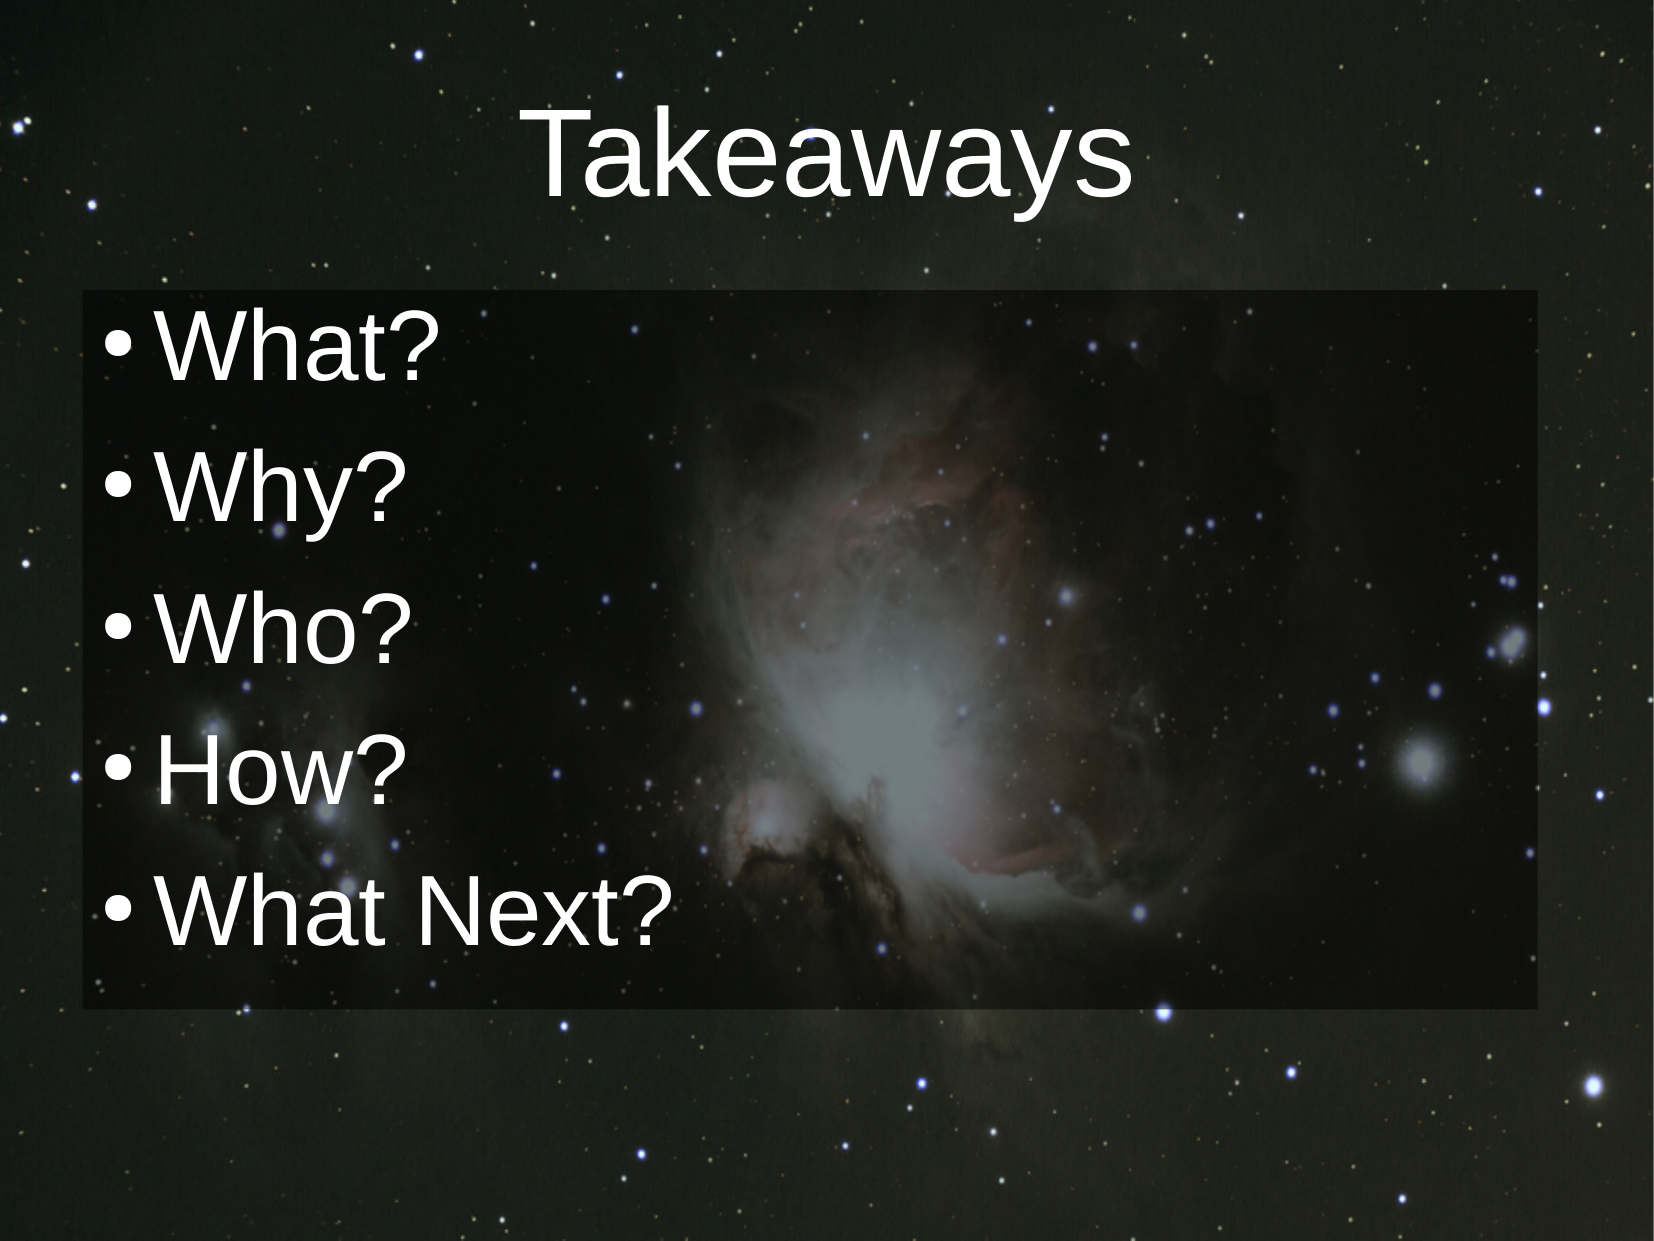

# Takeaways
What?
Why?
Who?
How?
What Next?